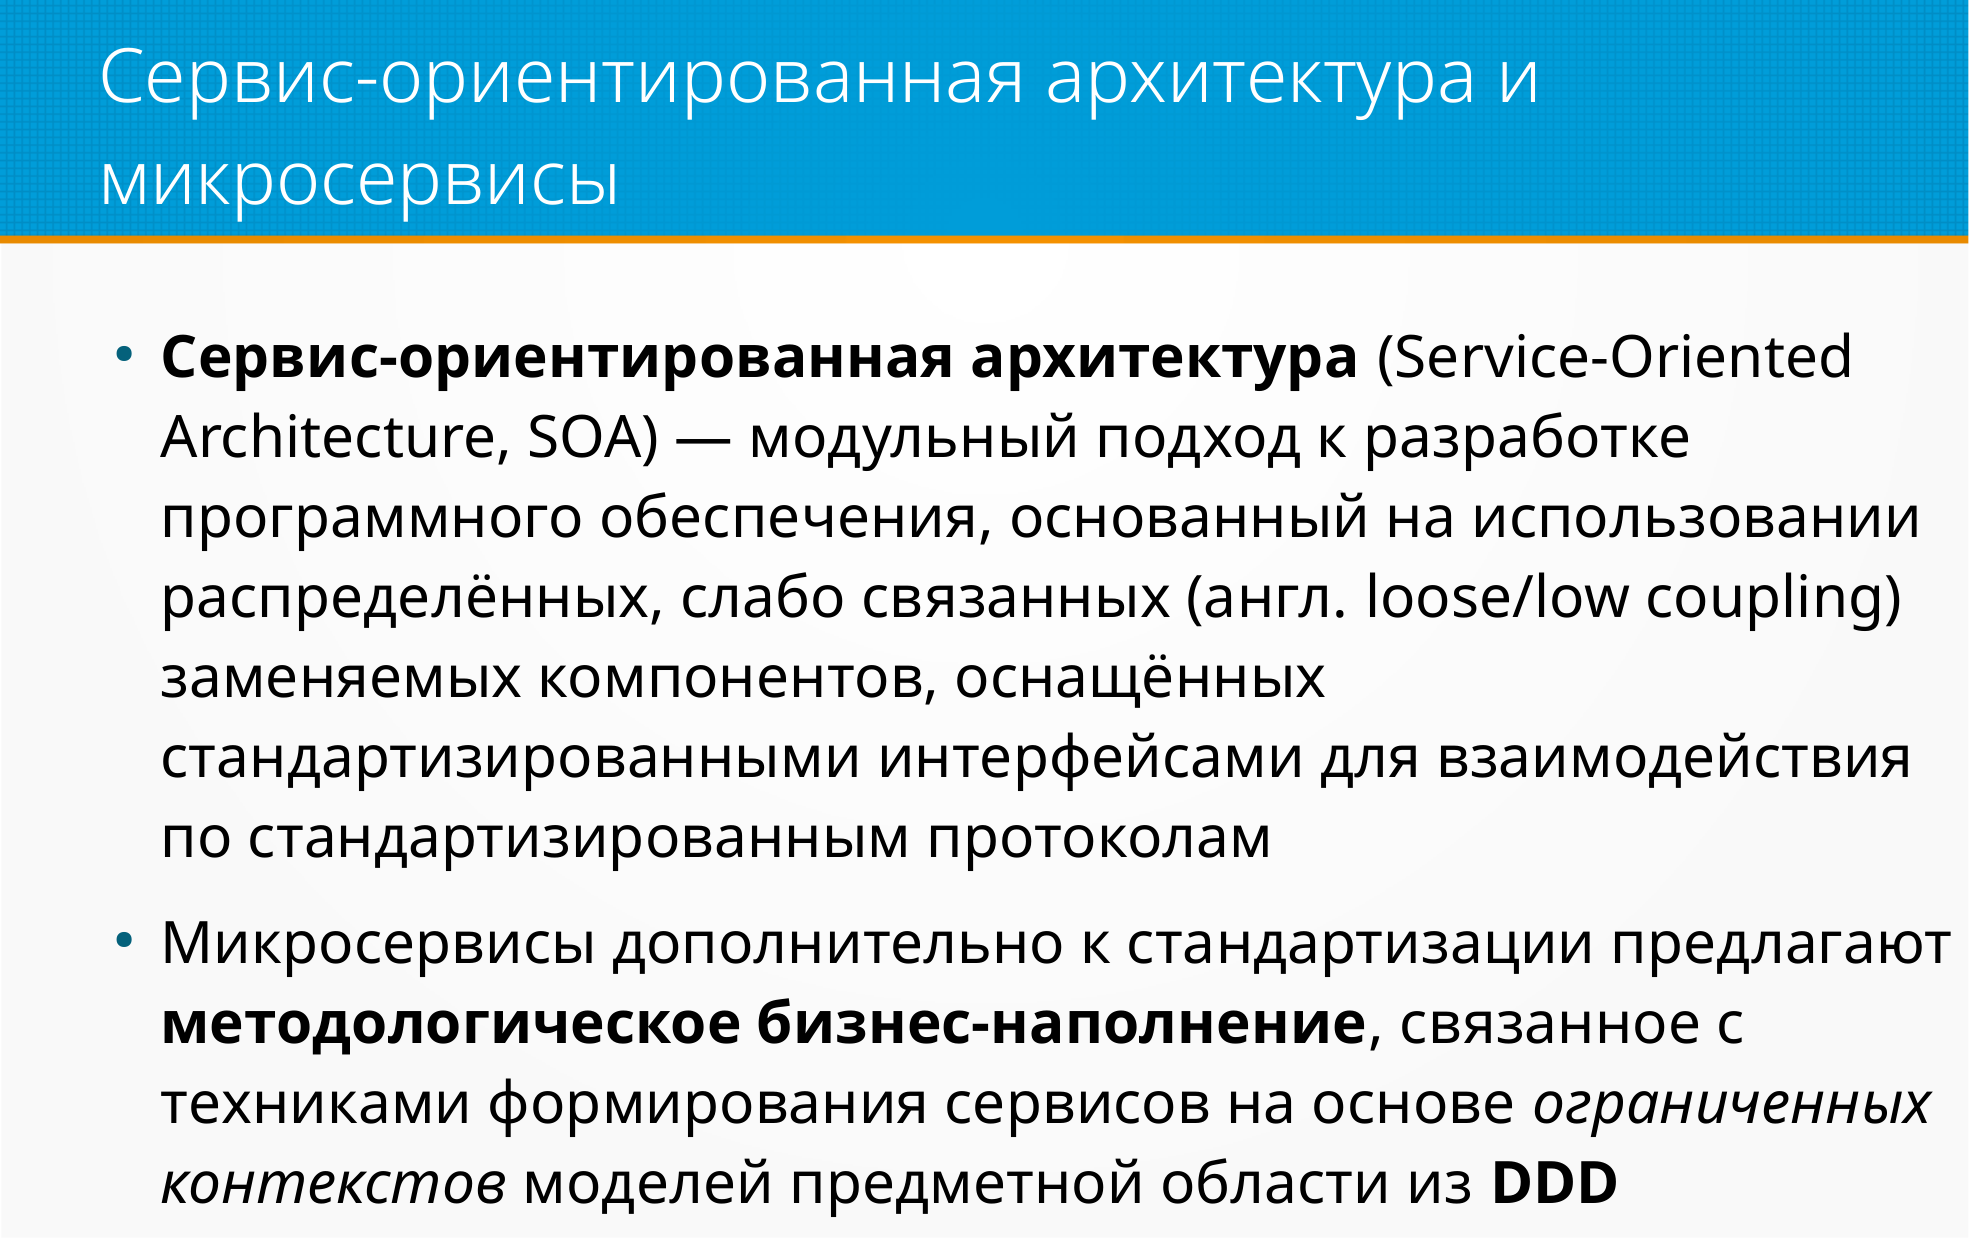

# Сервис-ориентированная архитектура и микросервисы
Сервис-ориентированная архитектура (Service-Oriented Architecture, SOA) — модульный подход к разработке программного обеспечения, основанный на использовании распределённых, слабо связанных (англ. loose/low coupling) заменяемых компонентов, оснащённых стандартизированными интерфейсами для взаимодействия по стандартизированным протоколам
Микросервисы дополнительно к стандартизации предлагают методологическое бизнес-наполнение, связанное с техниками формирования сервисов на основе ограниченных контекстов моделей предметной области из DDD